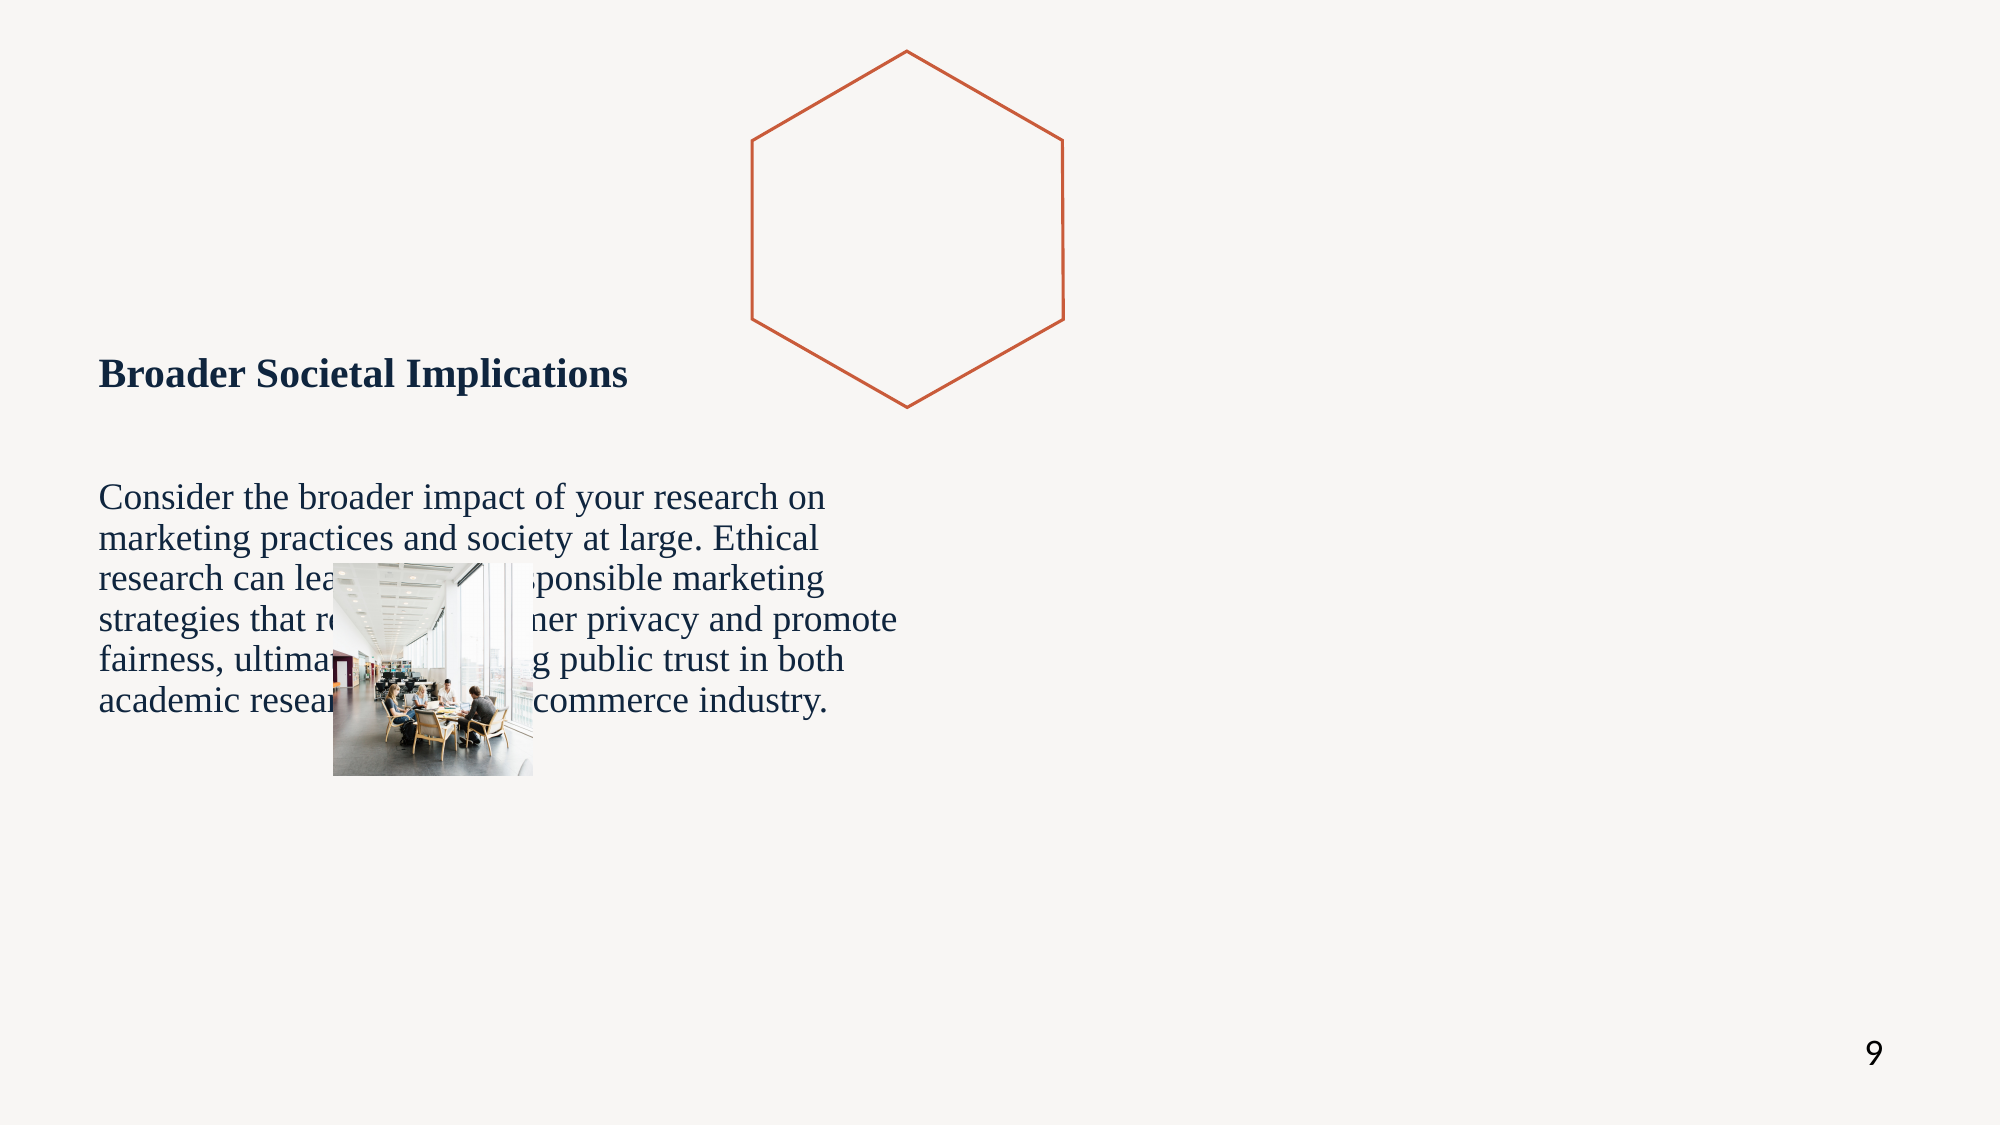

# Broader Societal Implications
Consider the broader impact of your research on marketing practices and society at large. Ethical research can lead to more responsible marketing strategies that respect consumer privacy and promote fairness, ultimately enhancing public trust in both academic research and the e-commerce industry.